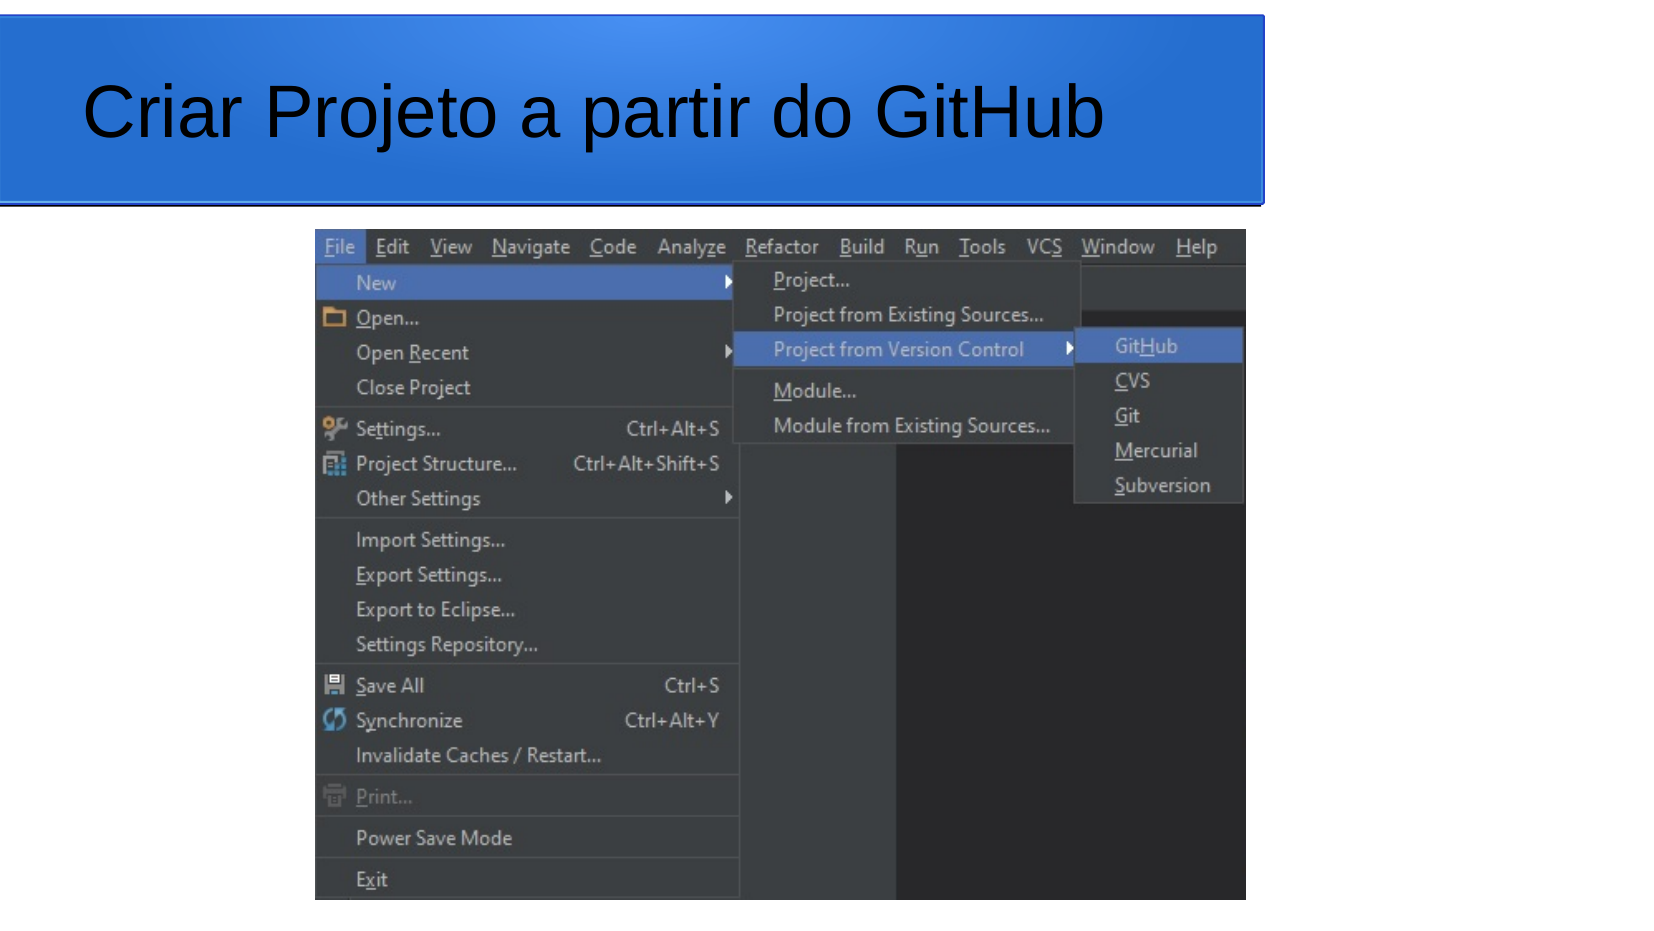

# Criar Projeto a partir do GitHub